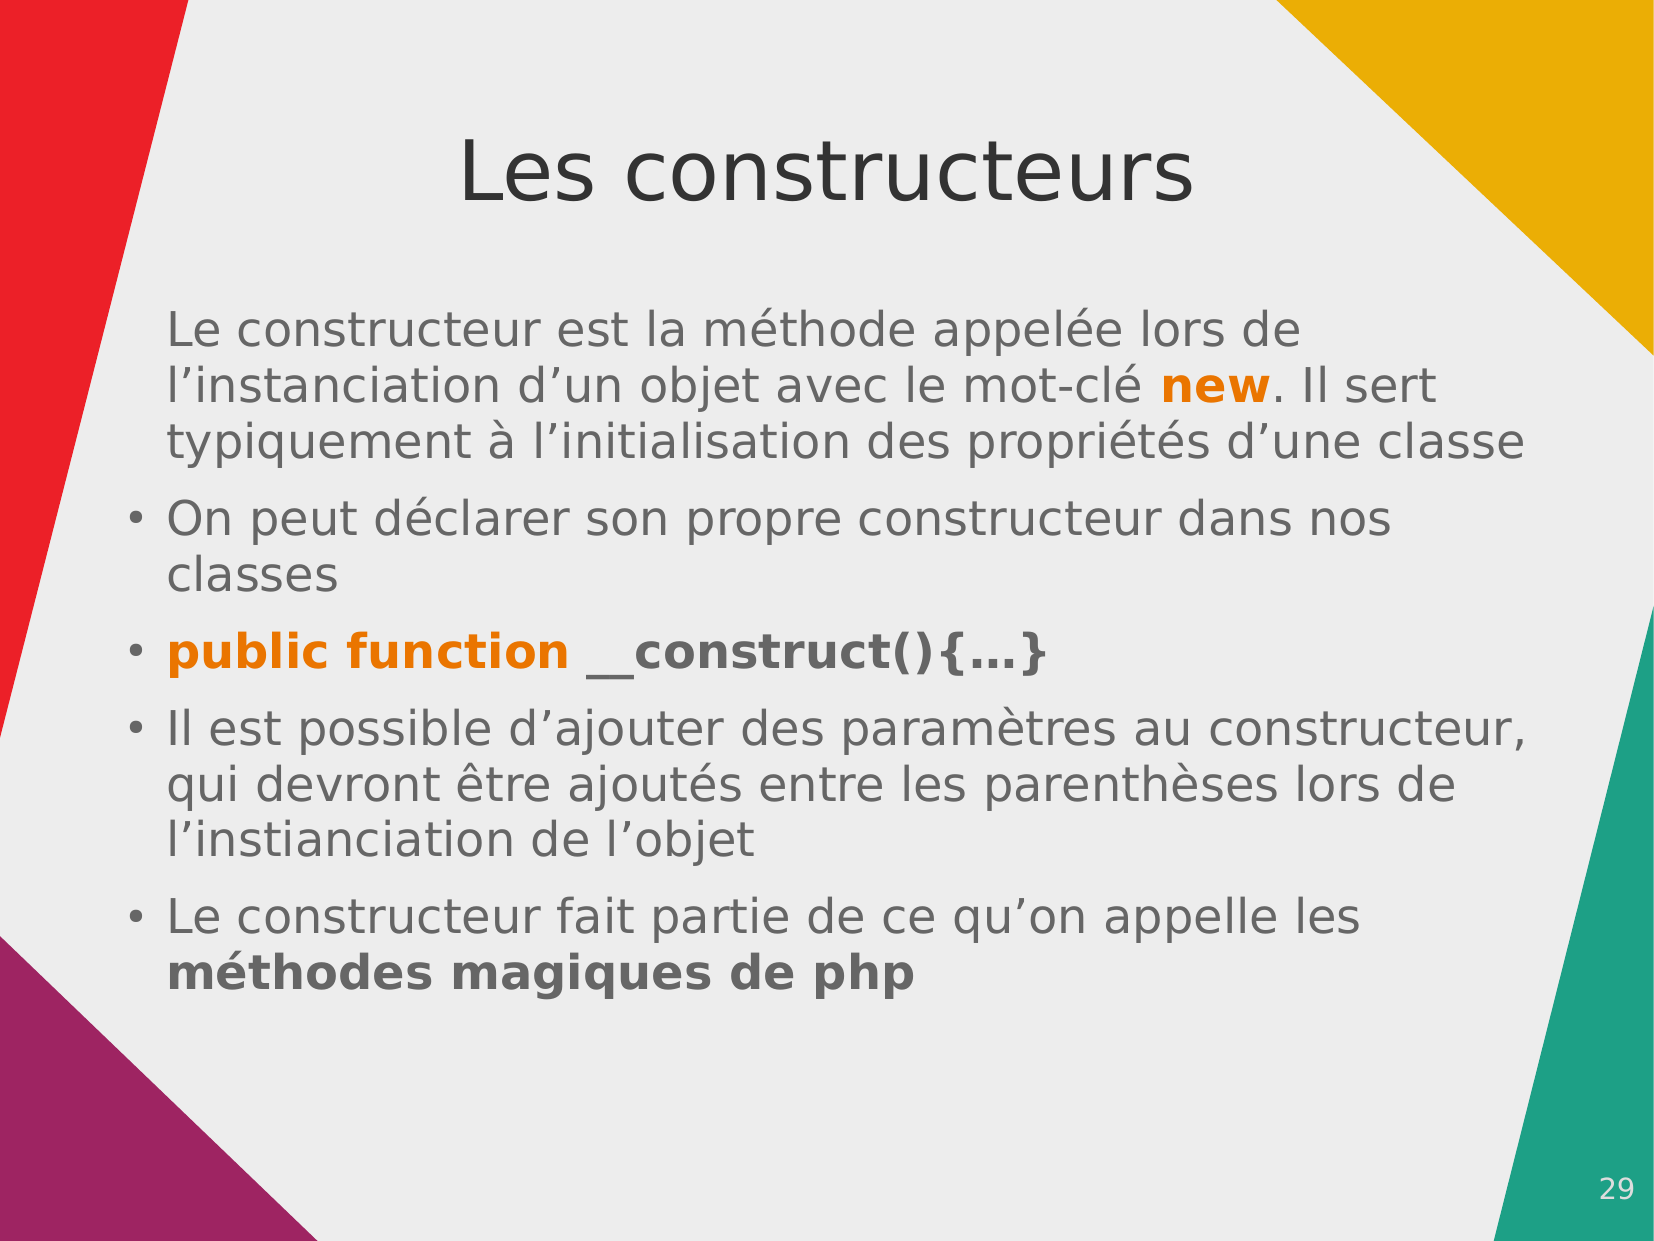

# Les constructeurs
Le constructeur est la méthode appelée lors de l’instanciation d’un objet avec le mot-clé new. Il sert typiquement à l’initialisation des propriétés d’une classe
On peut déclarer son propre constructeur dans nos classes
public function __construct(){…}
Il est possible d’ajouter des paramètres au constructeur, qui devront être ajoutés entre les parenthèses lors de l’instianciation de l’objet
Le constructeur fait partie de ce qu’on appelle les méthodes magiques de php
29